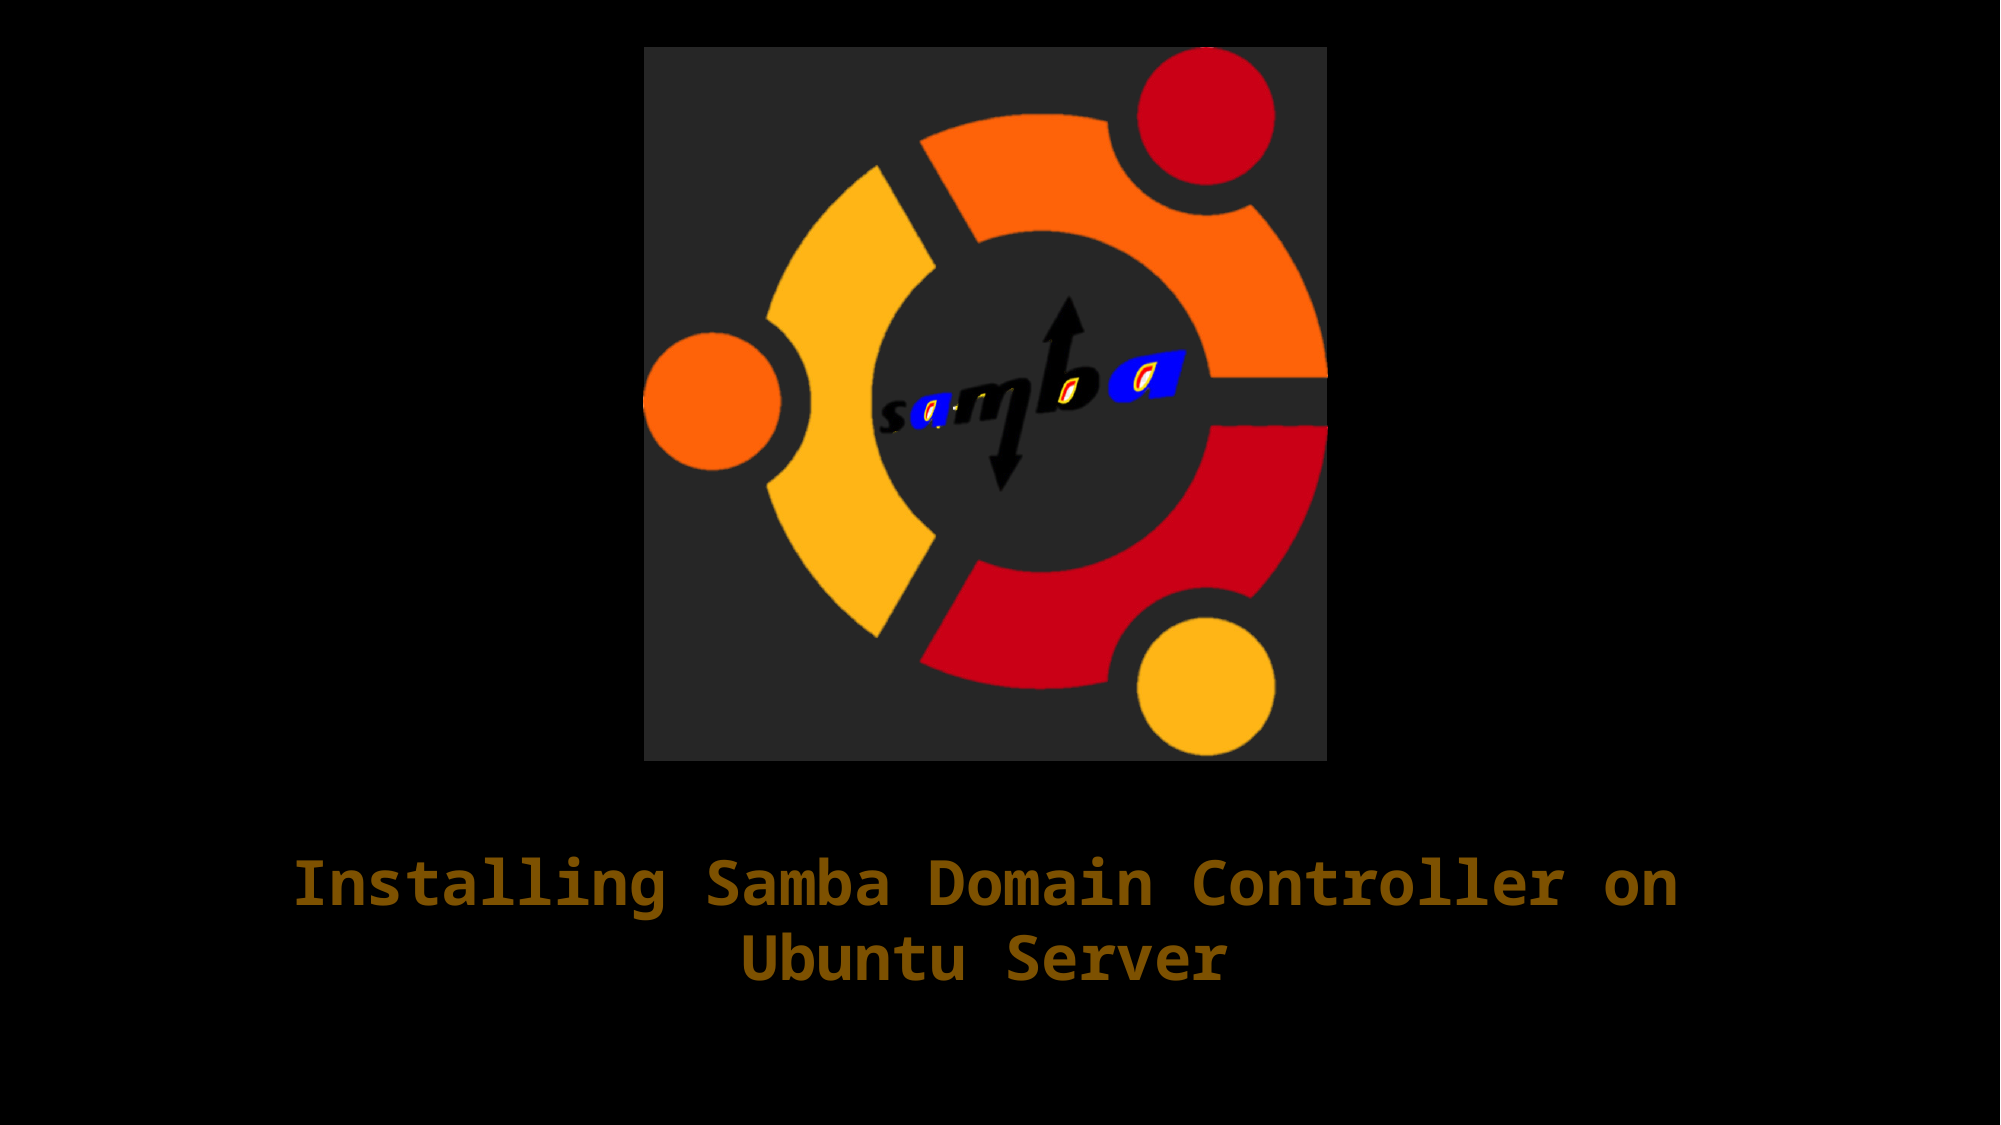

Installing Samba Domain Controller on Ubuntu Server